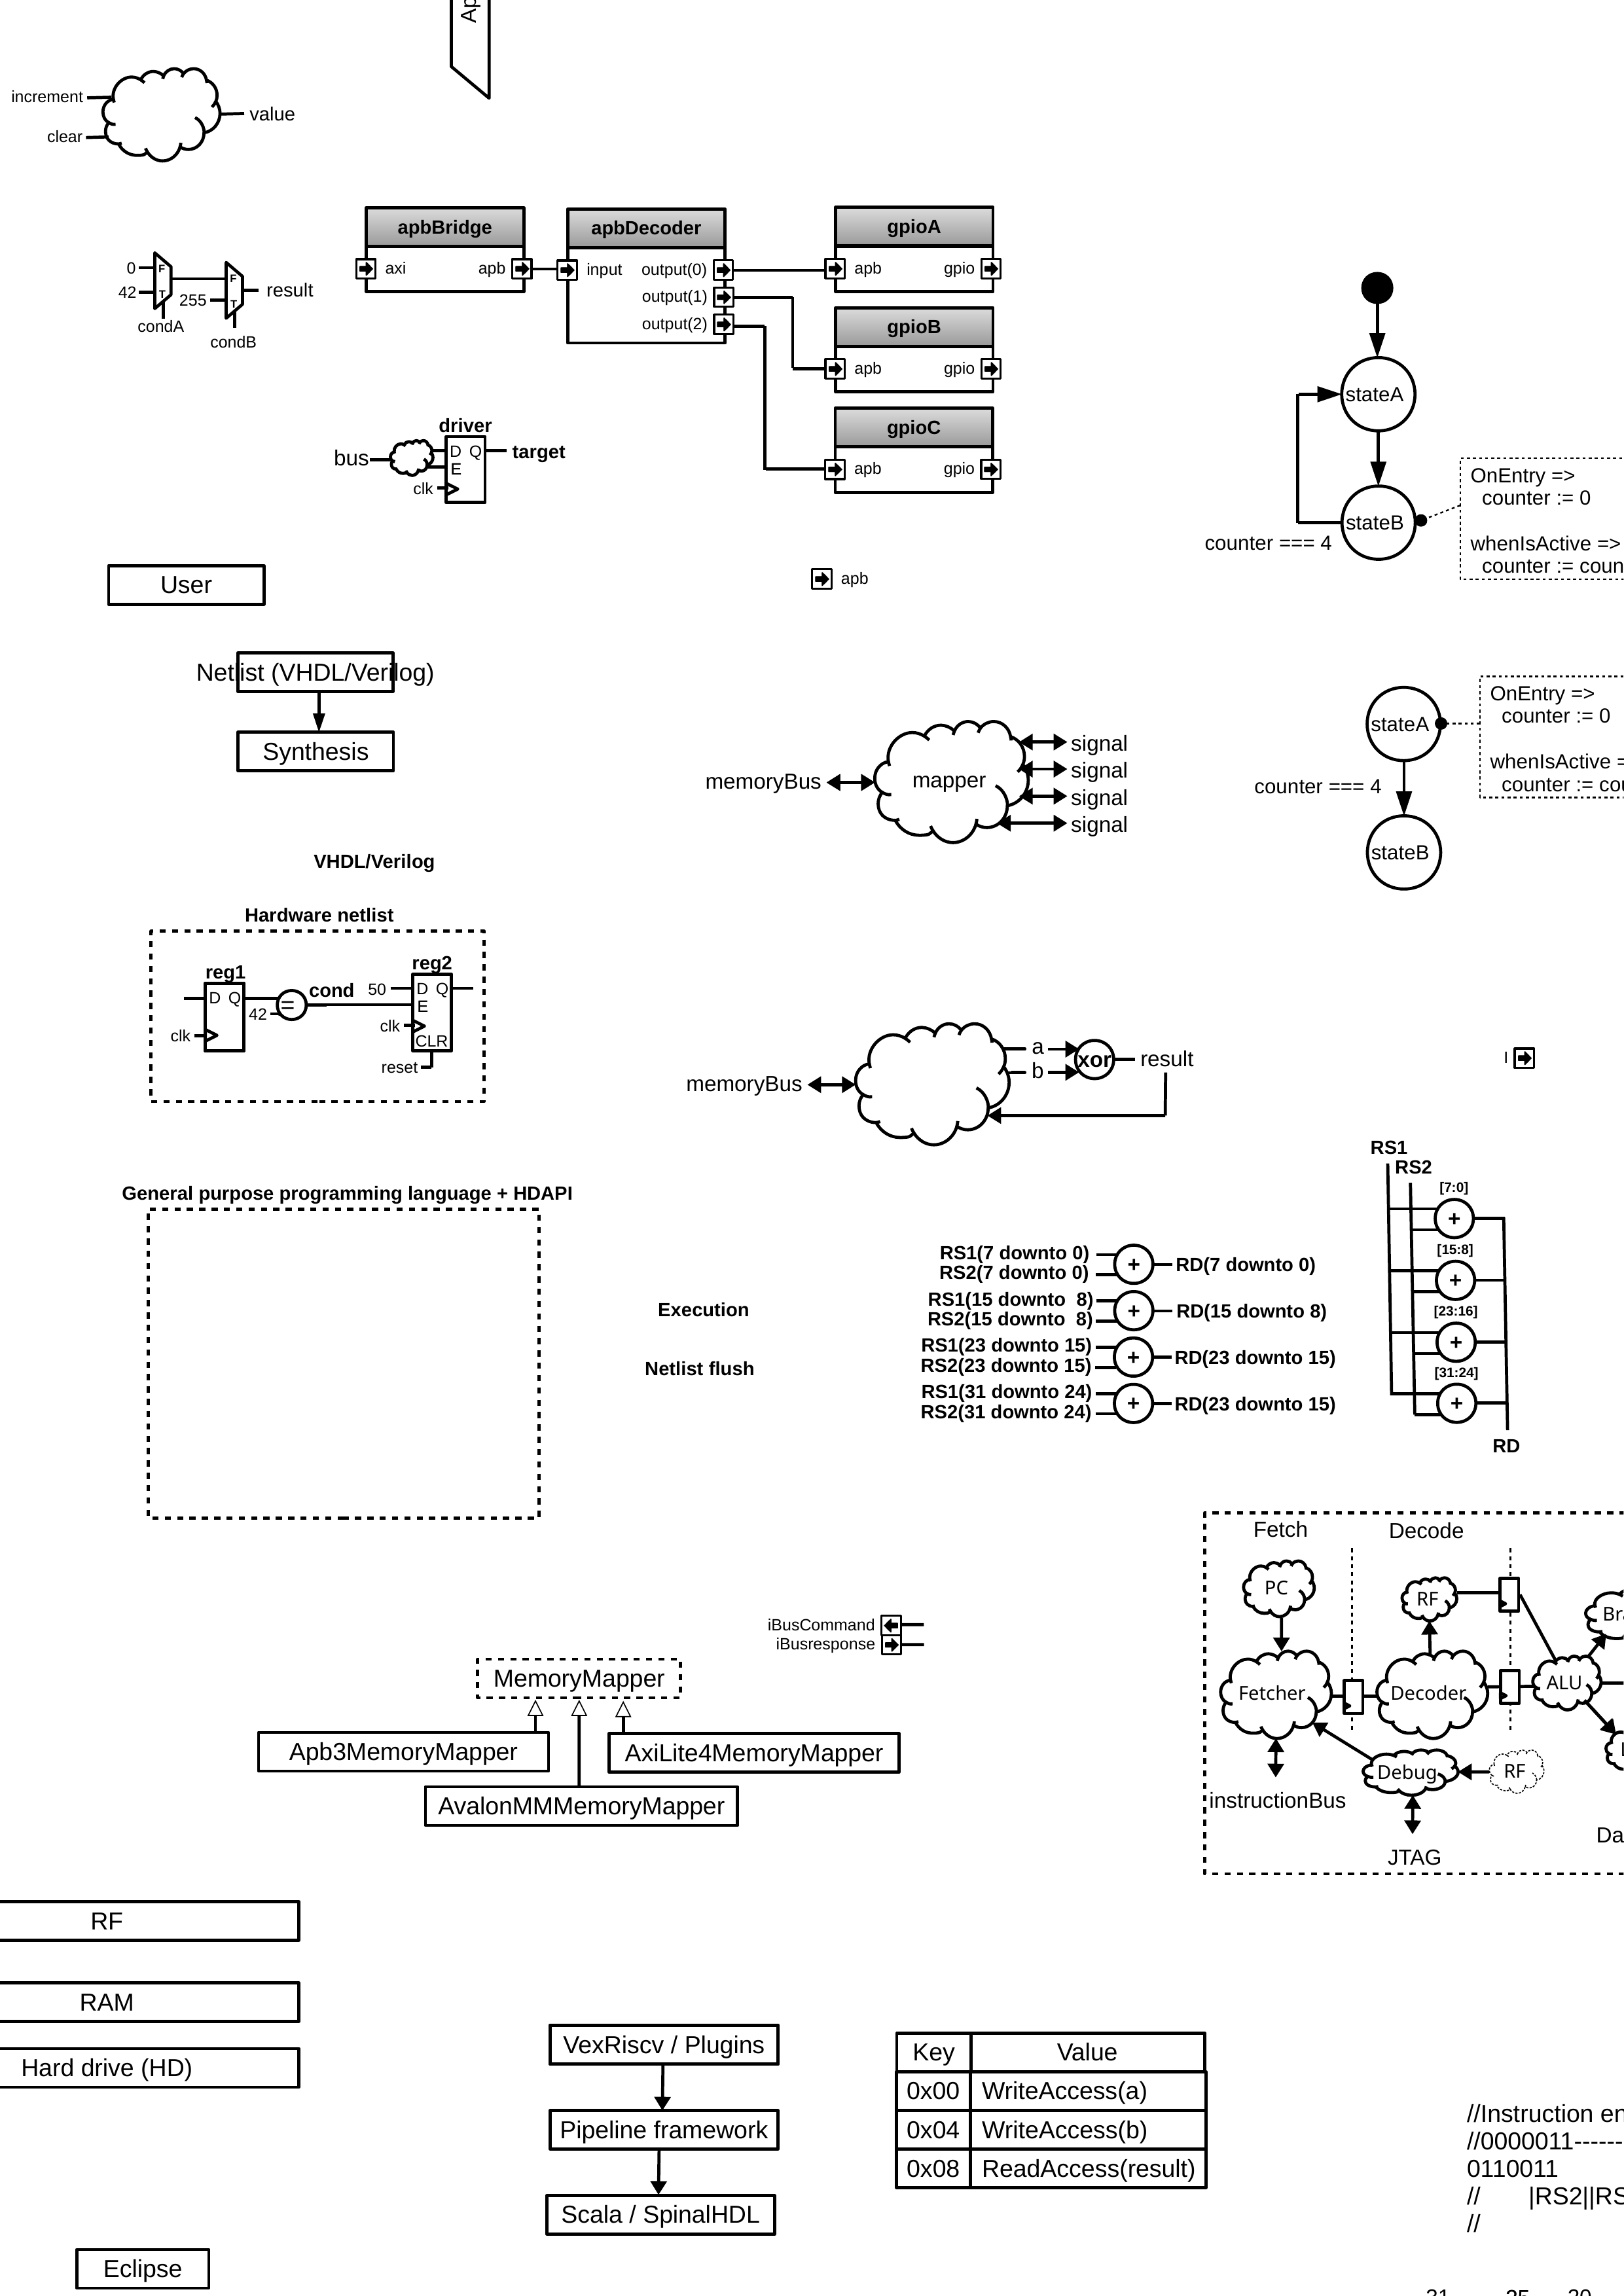

x
D
Q
D
Q
clk
x
a
D
Q
b
E
E
clk
CLR
reset
x
D
Q
CLR
x
clk
a
D
Q
b
E
E
reset
clk
ApbDecoder
increment
value
clear
gpioA
apbBridge
apbDecoder
0
gpio
apb
apb
axi
F
output(0)
input
F
result
42
T
output(1)
255
T
gpioB
output(2)
condA
condB
gpio
apb
stateA
gpioC
driver
target
D
Q
bus
gpio
apb
E
E
OnEntry =>
 counter := 0
whenIsActive =>
 counter := counter + 1
clk
stateB
counter === 4
apb
User
Netlist (VHDL/Verilog)
OnEntry =>
 counter := 0
whenIsActive =>
 counter := counter + 1
stateA
signal
Synthesis
signal
mapper
memoryBus
counter === 4
signal
signal
stateB
VHDL/Verilog
Hardware netlist
reg2
reg1
D
Q
cond
50
D
Q
D
Q
=
E
E
42
clk
clk
CLR
a
xor
result
I
reset
b
memoryBus
RS1
RS2
[7:0]
General purpose programming language + HDAPI
+
[15:8]
RS1(7 downto 0)
+
RD(7 downto 0)
RS2(7 downto 0)
+
RS1(15 downto 8)
+
Execution
RD(15 downto 8)
[23:16]
RS2(15 downto 8)
+
RS1(23 downto 15)
+
RD(23 downto 15)
RS2(23 downto 15)
Netlist flush
[31:24]
RS1(31 downto 24)
+
+
RD(23 downto 15)
RS2(31 downto 24)
RD
Writeback
Fetch
Execute
Decode
PC
RF
Branch
PC
iBusCommand
iBusresponse
Fetcher
Decoder
ALU
MemoryMapper
RF
CSR
L/S
Apb3MemoryMapper
AxiLite4MemoryMapper
Debug
RF
instructionBus
AvalonMMMemoryMapper
Interrupt
DataBus
JTAG
RF
RAM
VexRiscv
VexRiscv / Plugins
Key
Value
Hard drive (HD)
0x00
WriteAccess(a)
//Instruction encoding :
//0000011----------000-----0110011
// |RS2||RS1| |RD |
//
Pipeline framework
0x04
WriteAccess(b)
0x08
ReadAccess(result)
Scala / SpinalHDL
Eclipse
31
20
15
12
25
25
8
0
0000011
RS2
RS1
000
0110011
RD
Index
Value
VexRiscv
This example
0
SpecElement(condA, result, U(42))
Insert table
pipeline
1
SpecElement(condB, result, U(255))
Apb3MemoryMapper
Key
Value
Index
Stage
PC
X
0
decode
...
...
1
execute
Scala / SpinalHDL
2
memory
input table
3
writeback
Index
Value
Key
Value
0
JumpInterface, execute
PC
Y
...
...
...
...